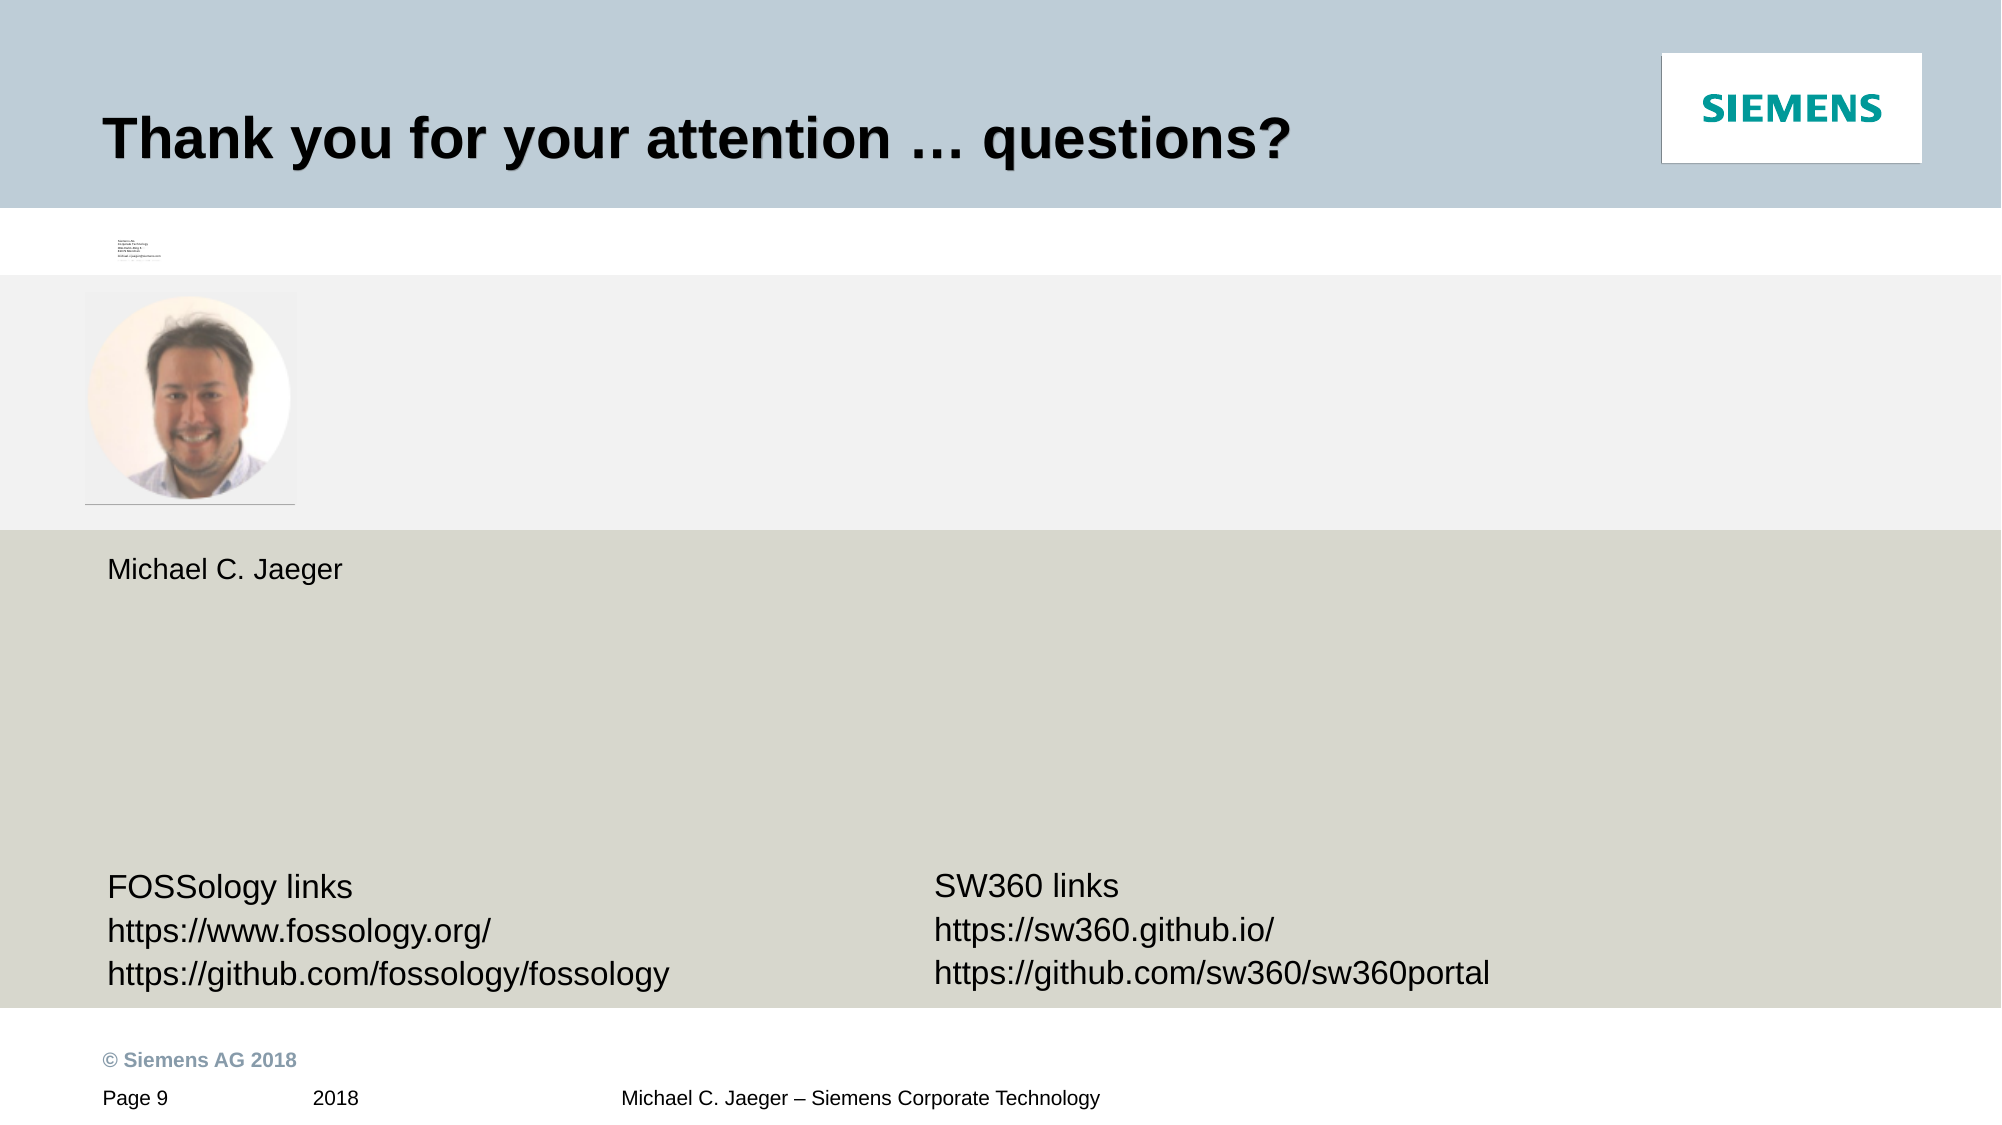

# Thank you for your attention … questions?
Siemens AG
Corporate Technology
Otto-Hahn-Ring 6
81379 München
michael.c.jaeger@siemens.com
Michael C. Jaeger
SW360 links
https://sw360.github.io/
https://github.com/sw360/sw360portal
FOSSology links
https://www.fossology.org/
https://github.com/fossology/fossology